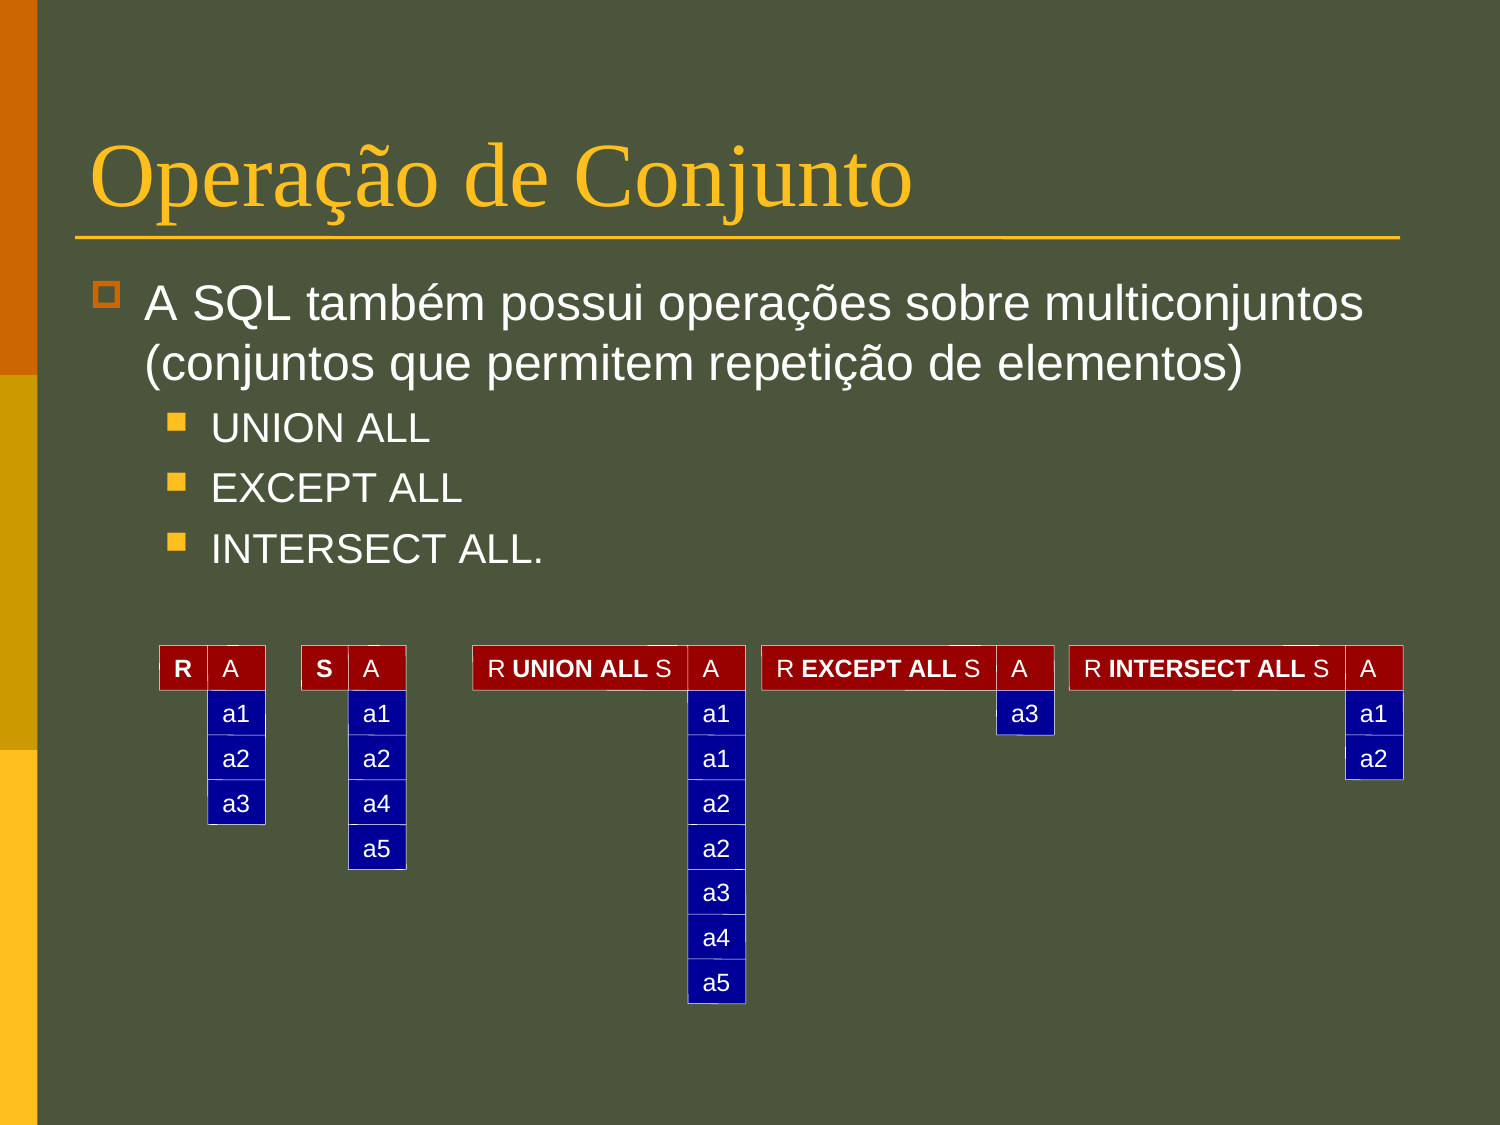

# Operação de Conjunto
A SQL também possui operações sobre multiconjuntos (conjuntos que permitem repetição de elementos)
UNION ALL
EXCEPT ALL
INTERSECT ALL.
R
A
a1
a2
a3
S
A
a1
a2
a4
a5
R UNION ALL S
A
a1
a1
a2
a2
a3
a4
a5
R EXCEPT ALL S
A
a3
R INTERSECT ALL S
A
a1
a2